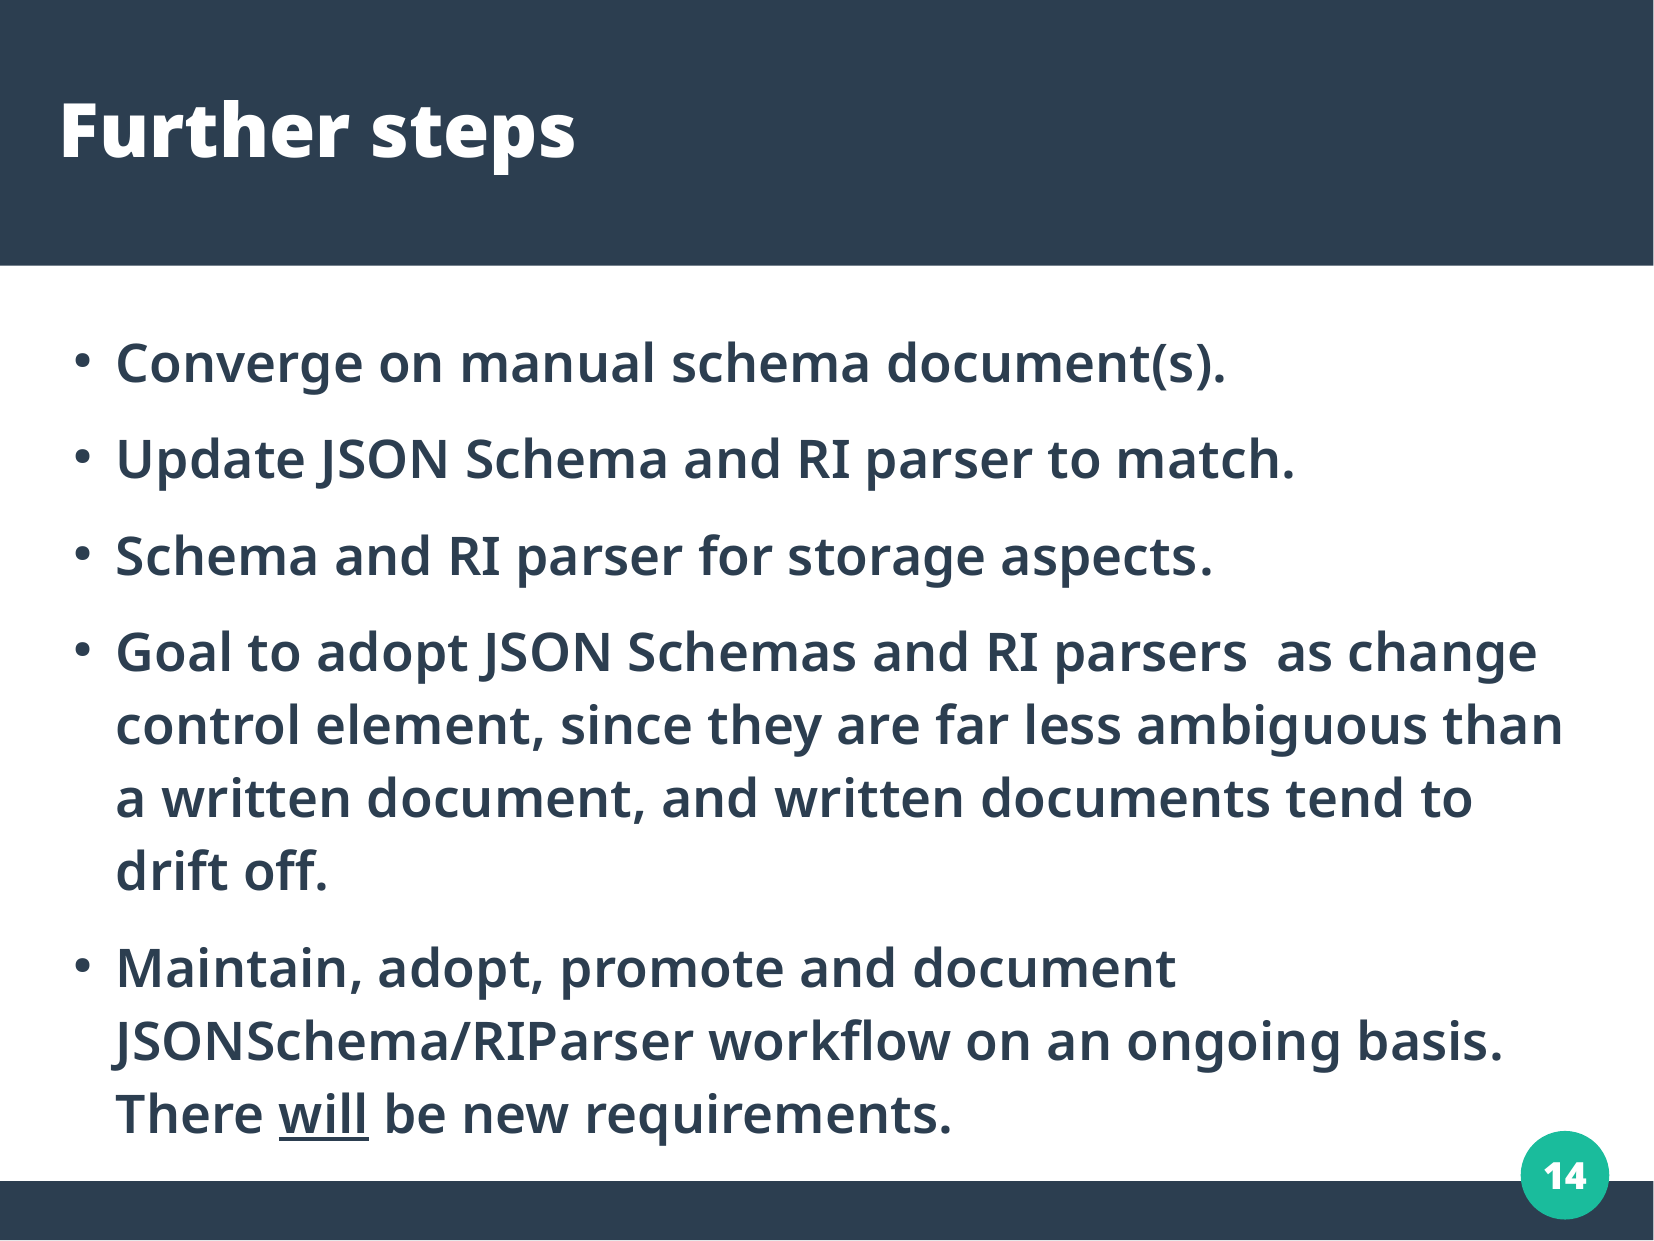

# Further steps
Converge on manual schema document(s).
Update JSON Schema and RI parser to match.
Schema and RI parser for storage aspects.
Goal to adopt JSON Schemas and RI parsers as change control element, since they are far less ambiguous than a written document, and written documents tend to drift off.
Maintain, adopt, promote and document JSONSchema/RIParser workflow on an ongoing basis. There will be new requirements.
14